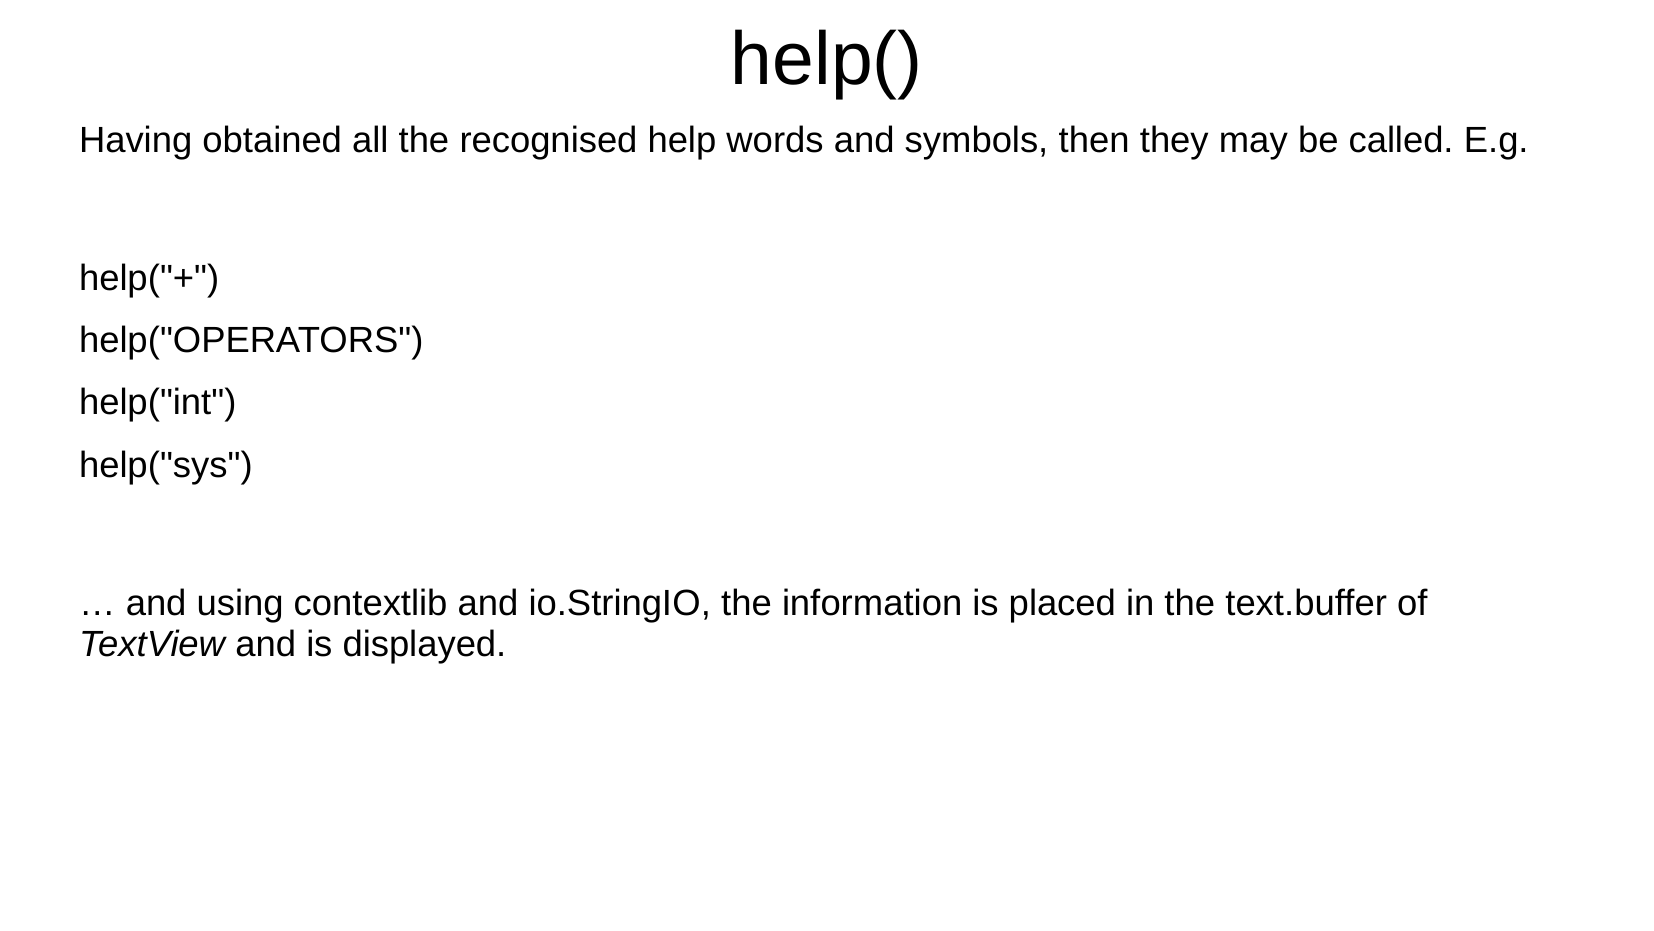

# help()
Having obtained all the recognised help words and symbols, then they may be called. E.g.
help("+")
help("OPERATORS")
help("int")
help("sys")
… and using contextlib and io.StringIO, the information is placed in the text.buffer of TextView and is displayed.